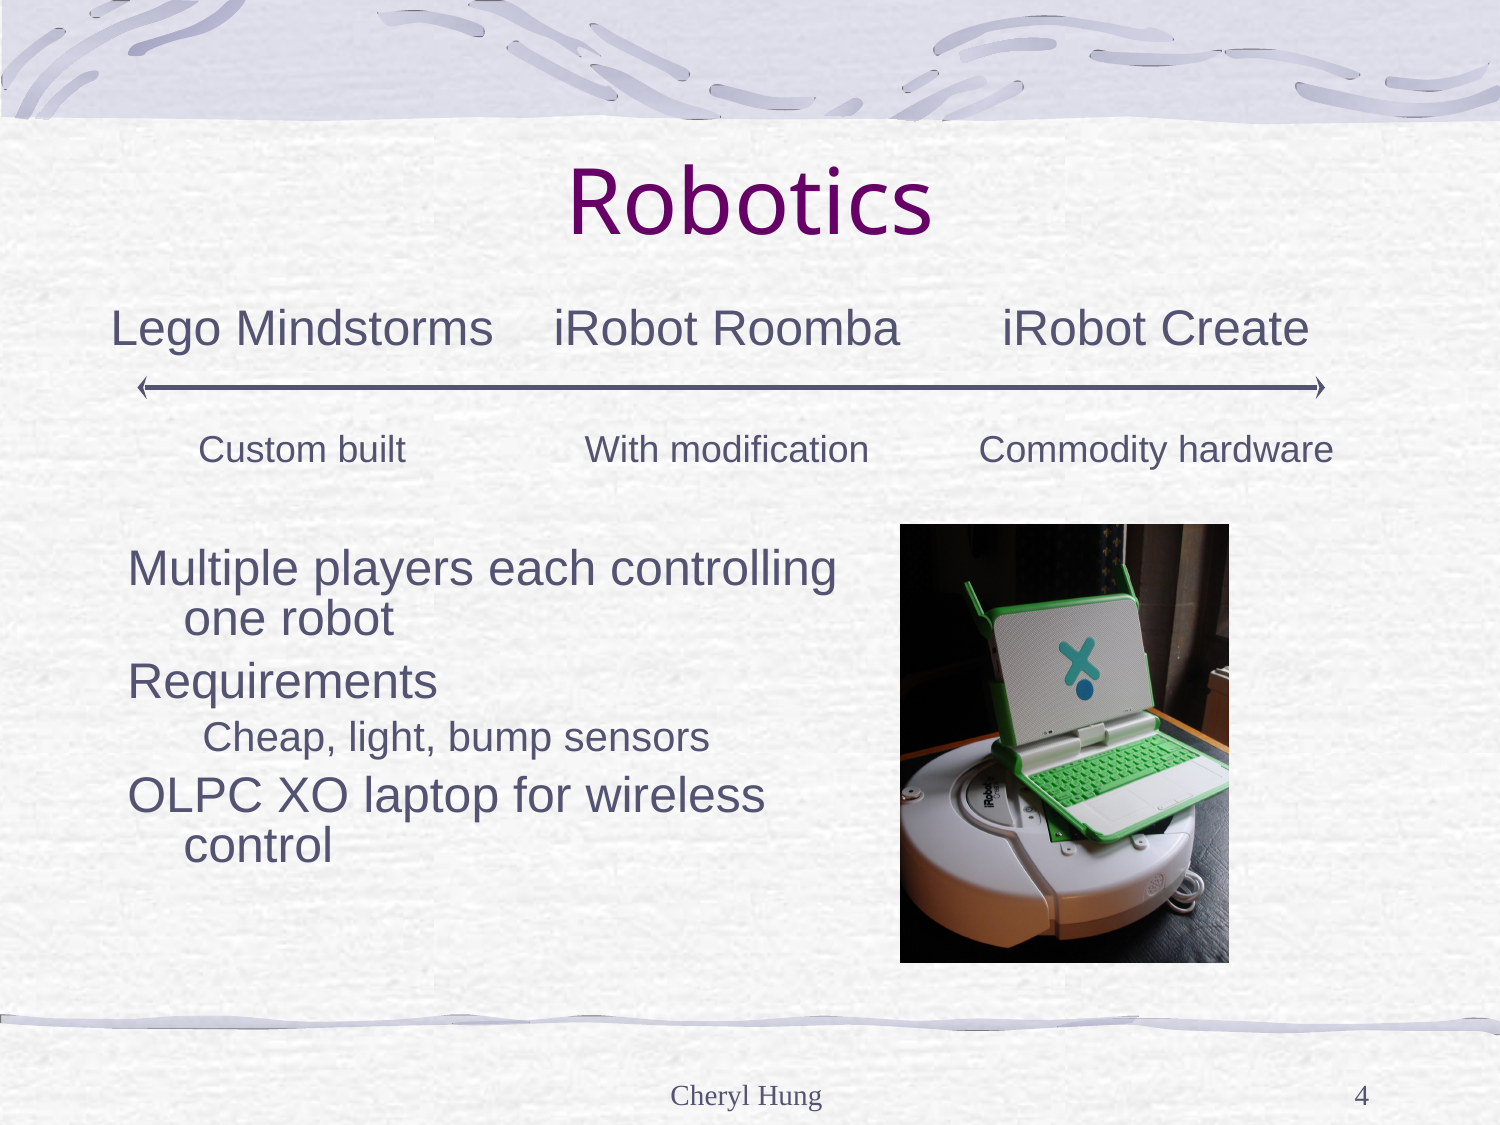

# Robotics
Lego Mindstorms
iRobot Roomba
iRobot Create
Custom built
With modification
Commodity hardware
Multiple players each controlling one robot
Requirements
Cheap, light, bump sensors
OLPC XO laptop for wireless control
Cheryl Hung
4